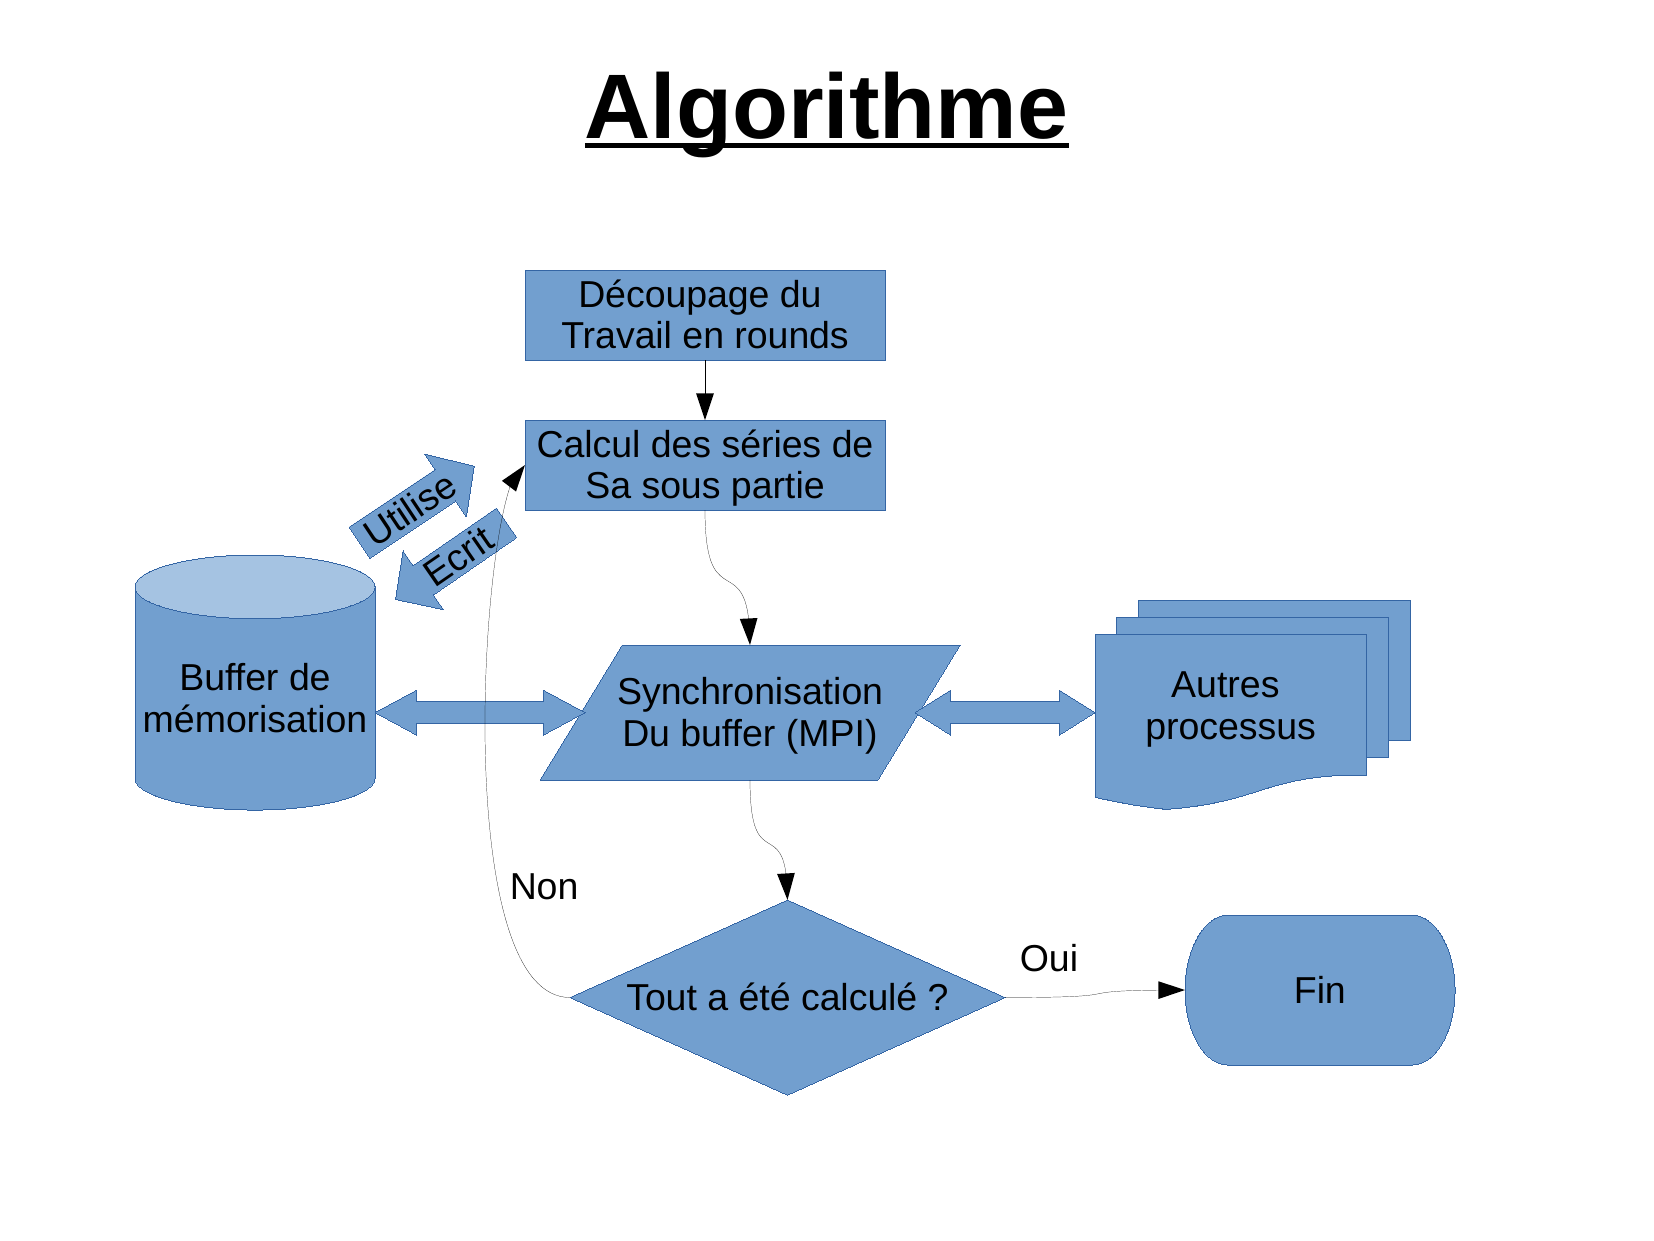

# Algorithme
Découpage du
Travail en rounds
Calcul des séries de
Sa sous partie
Utilise
Ecrit
Buffer de
mémorisation
Autres
processus
Synchronisation
Du buffer (MPI)
Non
Tout a été calculé ?
Fin
Oui